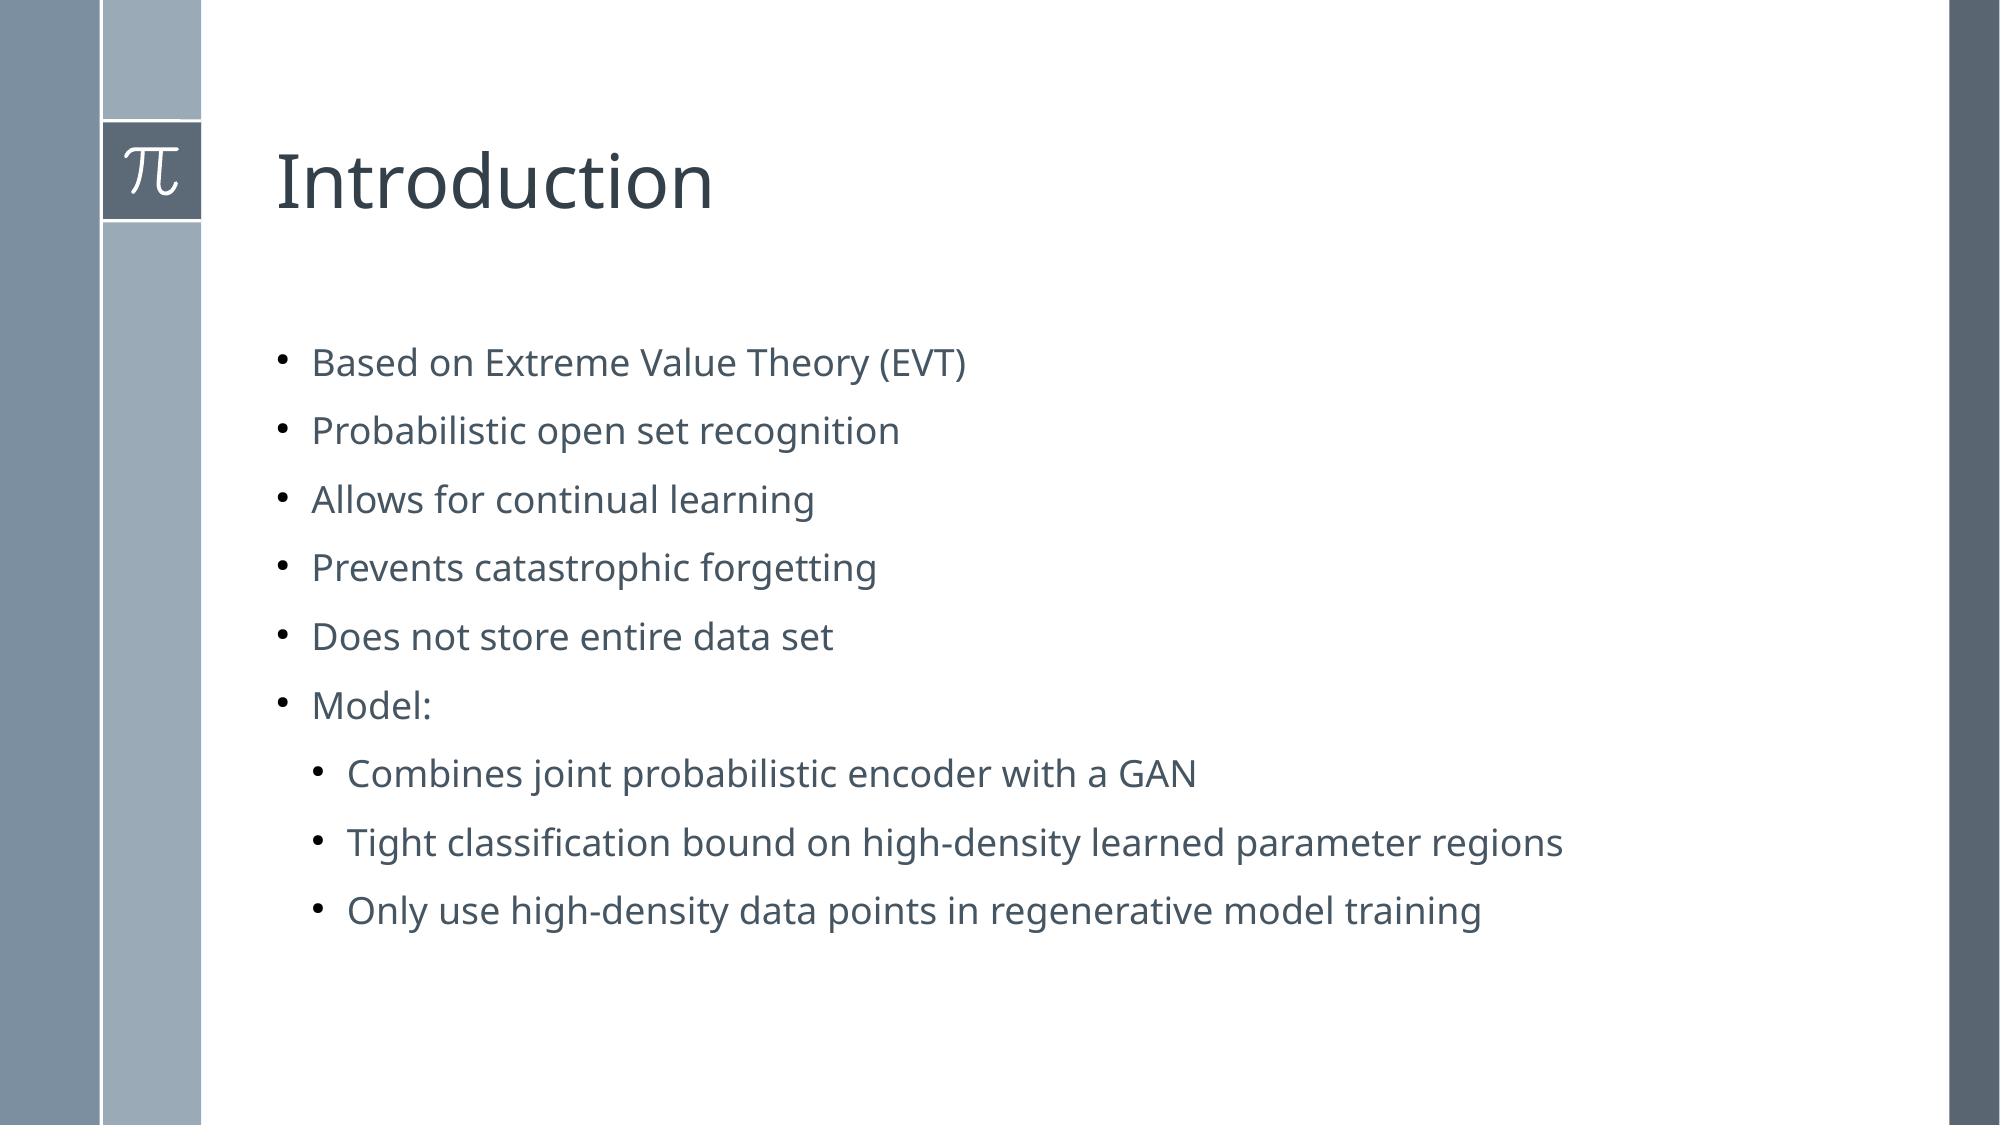

Introduction
Based on Extreme Value Theory (EVT)
Probabilistic open set recognition
Allows for continual learning
Prevents catastrophic forgetting
Does not store entire data set
Model:
Combines joint probabilistic encoder with a GAN
Tight classification bound on high-density learned parameter regions
Only use high-density data points in regenerative model training